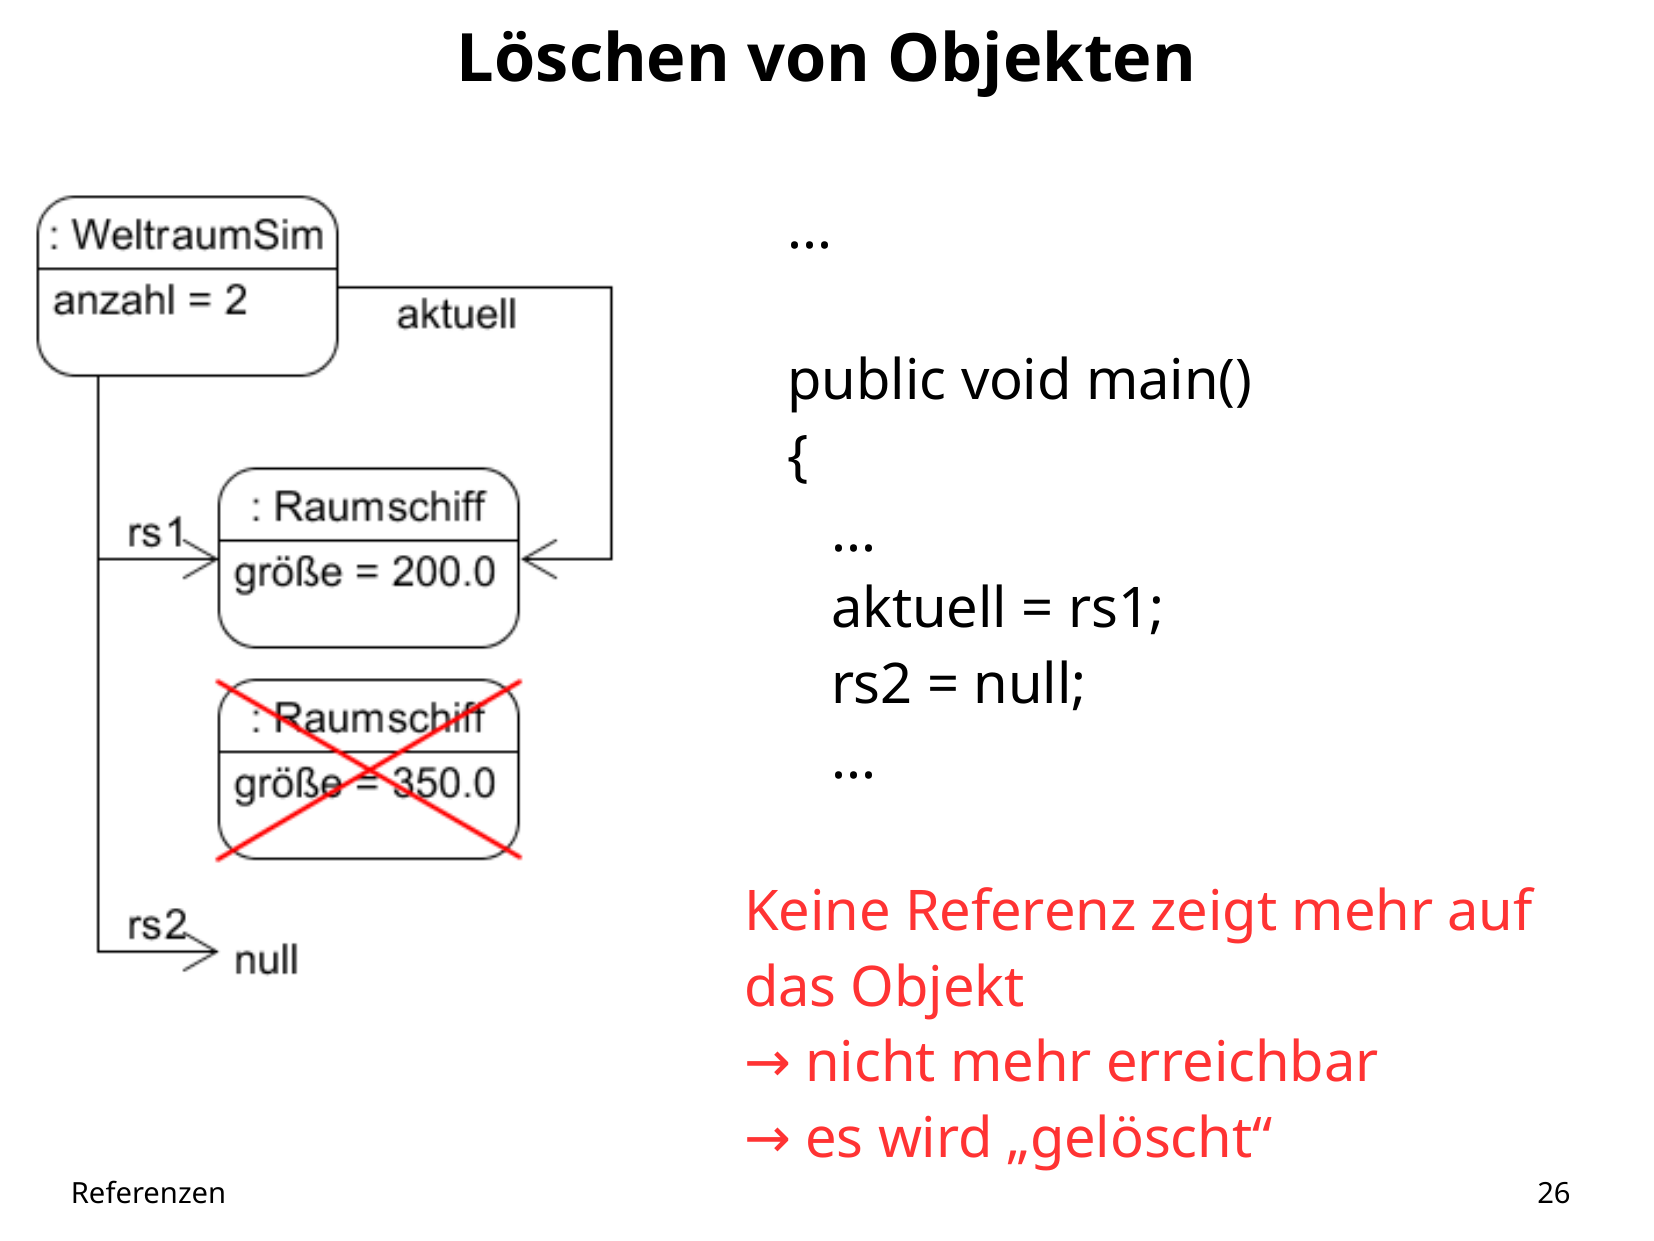

# Löschen von Objekten
 ...
 public void main()
 {
 ...
 aktuell = rs1;
 rs2 = null;
 ...
Keine Referenz zeigt mehr auf das Objekt
→ nicht mehr erreichbar
→ es wird „gelöscht“
Referenzen
26